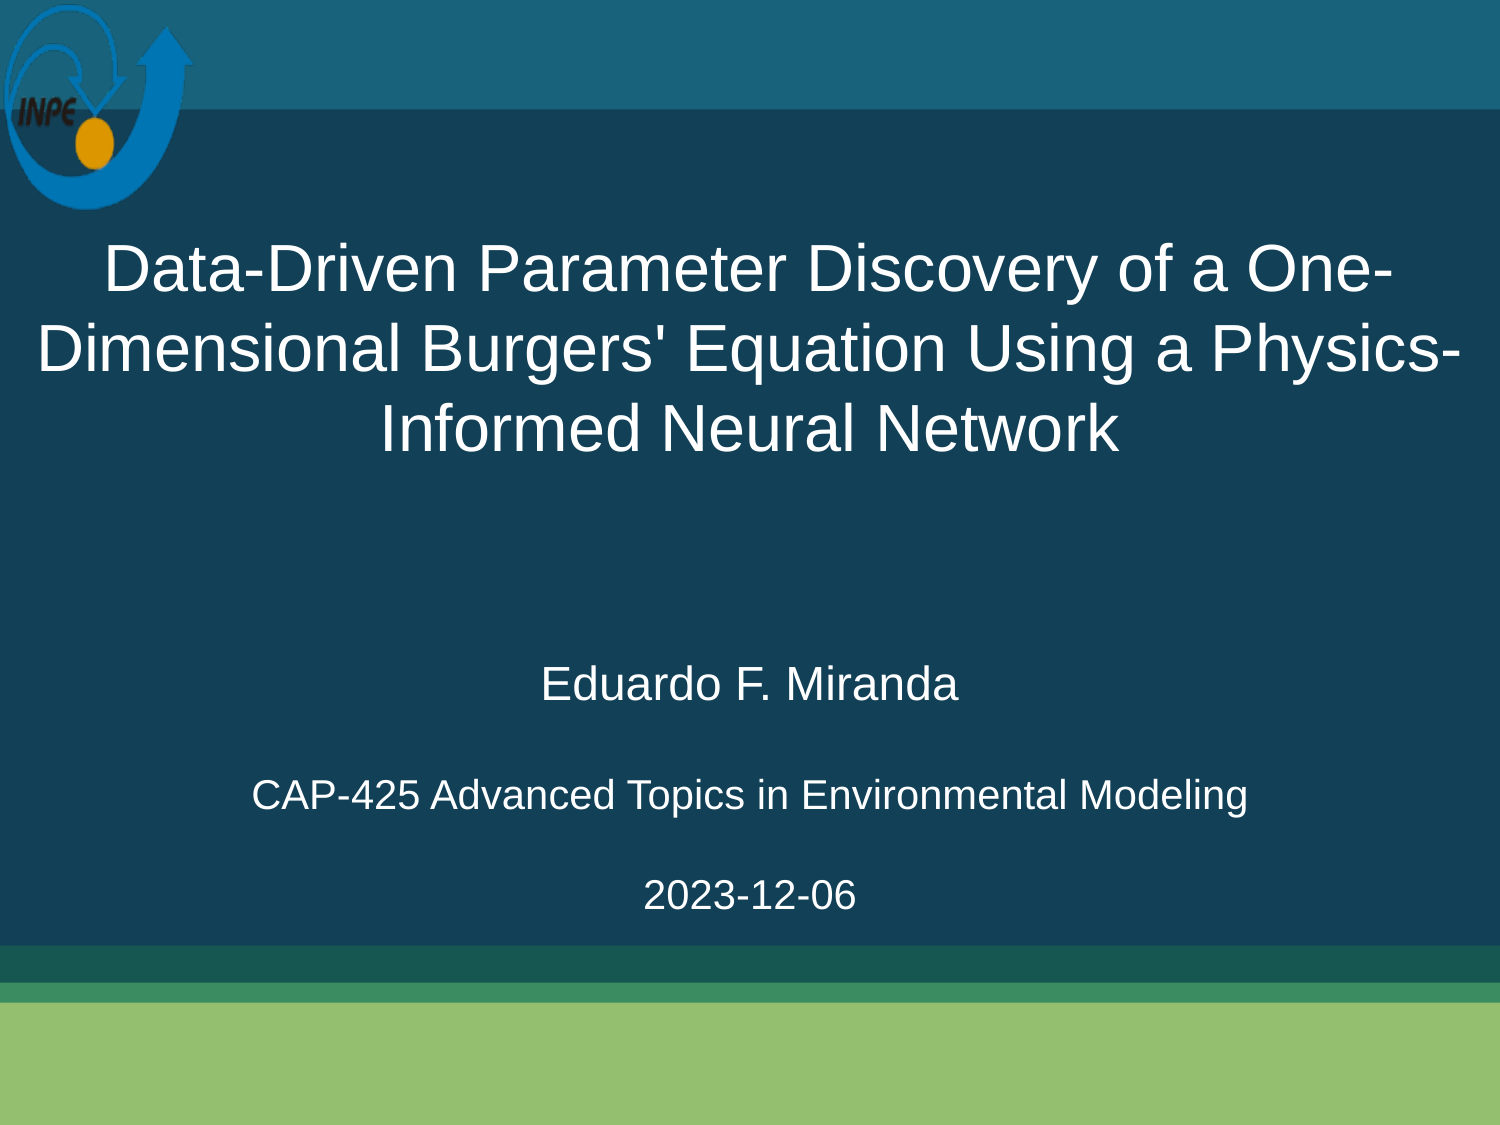

Data-Driven Parameter Discovery of a One-Dimensional Burgers' Equation Using a Physics-Informed Neural Network
Eduardo F. Miranda
CAP-425 Advanced Topics in Environmental Modeling
2023-12-06